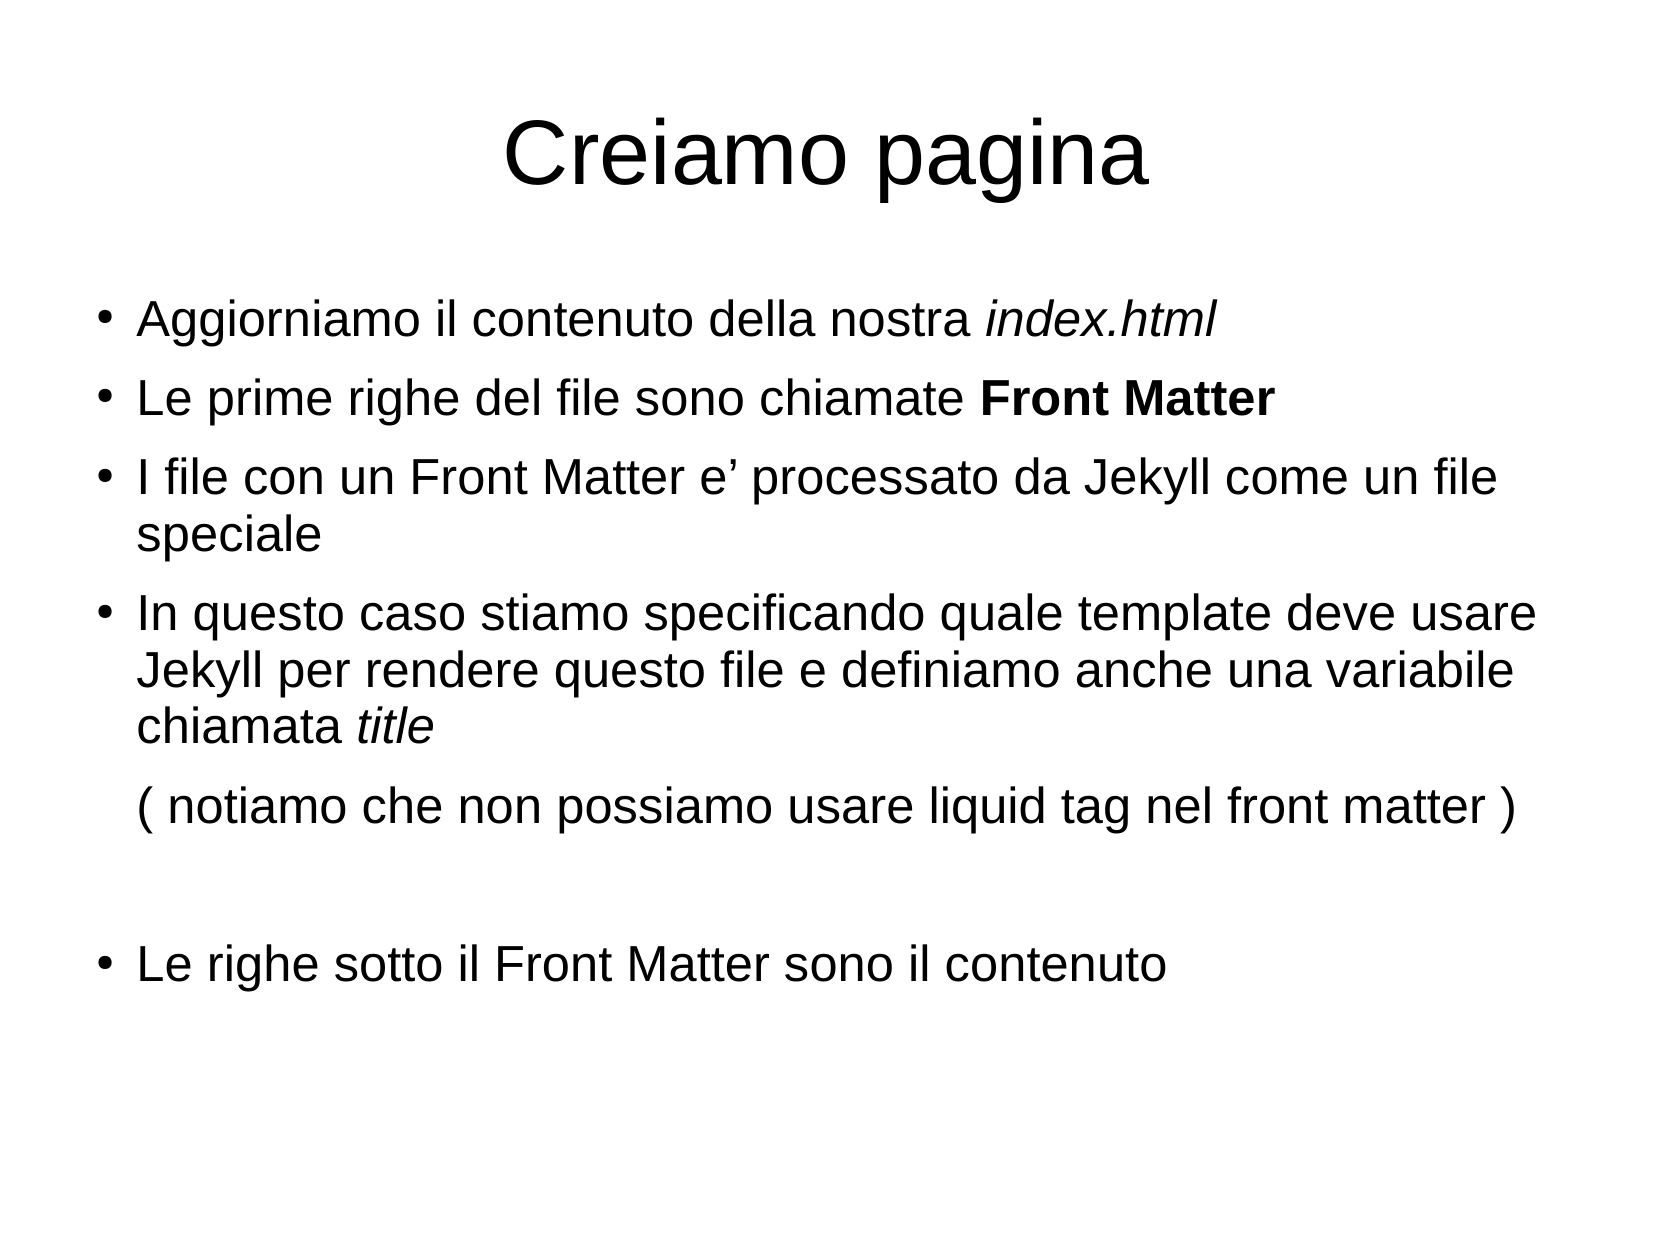

# Creiamo pagina
Aggiorniamo il contenuto della nostra index.html
Le prime righe del file sono chiamate Front Matter
I file con un Front Matter e’ processato da Jekyll come un file speciale
In questo caso stiamo specificando quale template deve usare Jekyll per rendere questo file e definiamo anche una variabile chiamata title
( notiamo che non possiamo usare liquid tag nel front matter )
Le righe sotto il Front Matter sono il contenuto